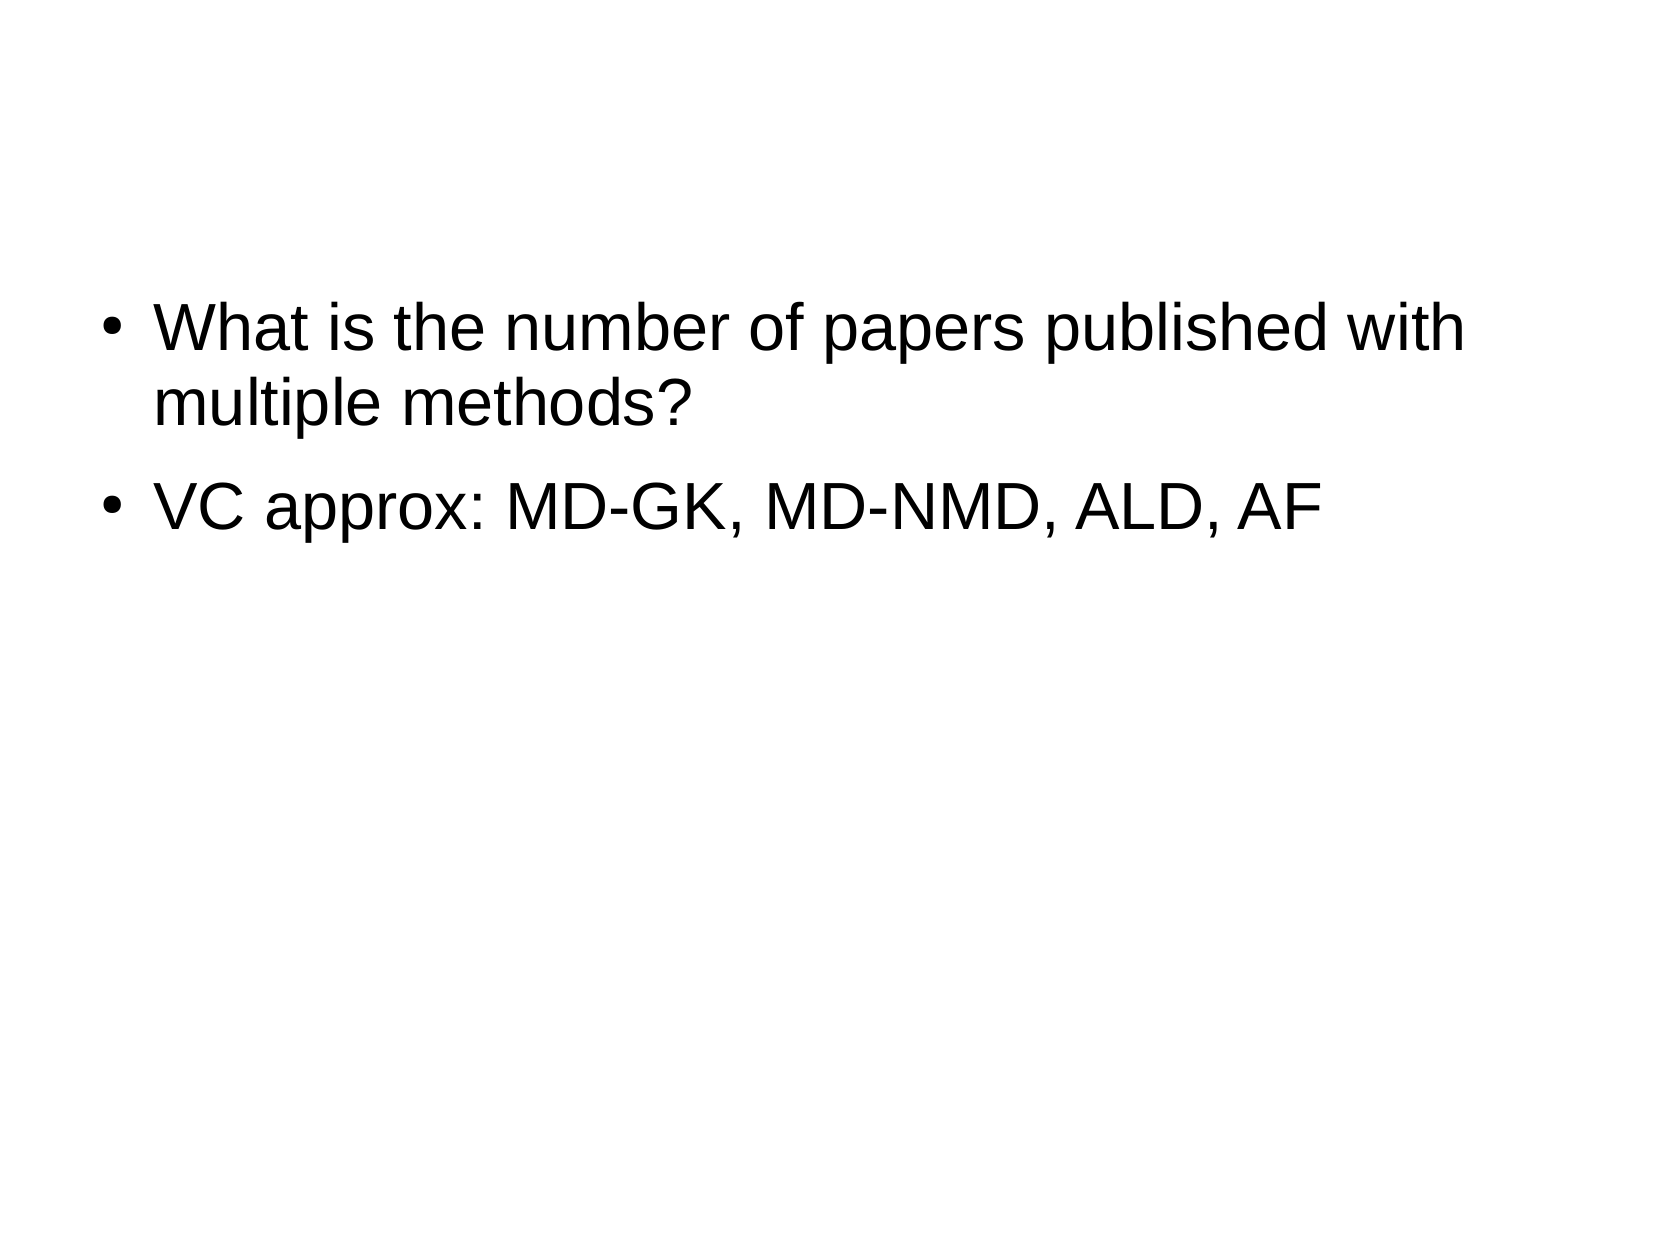

#
What is the number of papers published with multiple methods?
VC approx: MD-GK, MD-NMD, ALD, AF